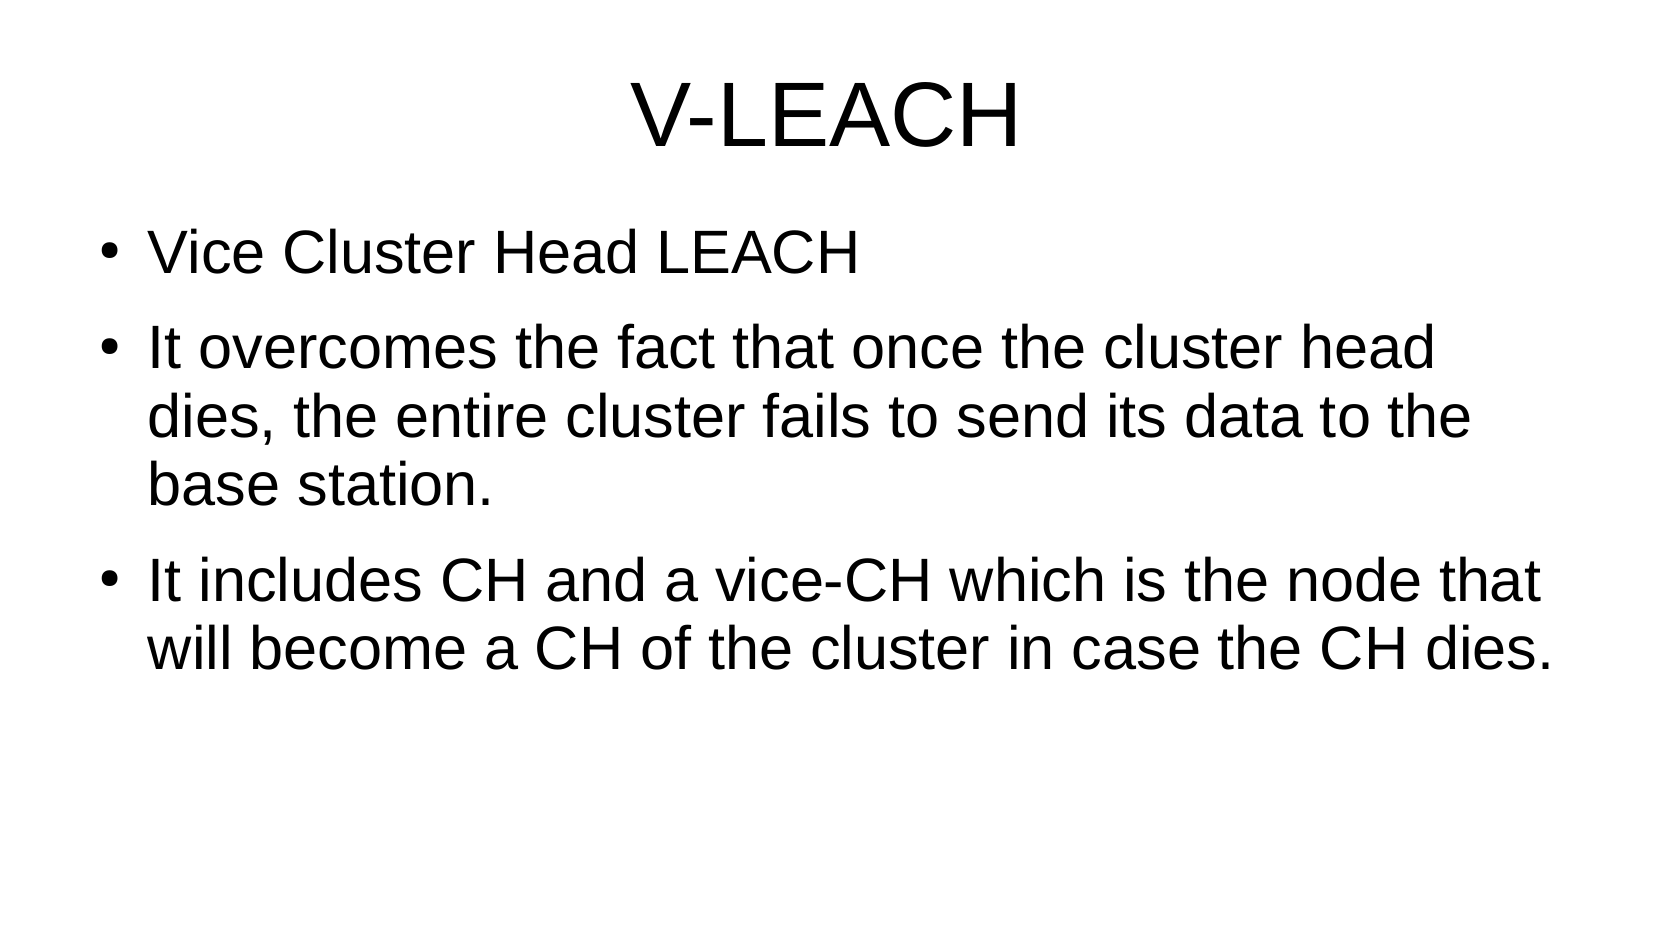

# V-LEACH
Vice Cluster Head LEACH
It overcomes the fact that once the cluster head dies, the entire cluster fails to send its data to the base station.
It includes CH and a vice-CH which is the node that will become a CH of the cluster in case the CH dies.